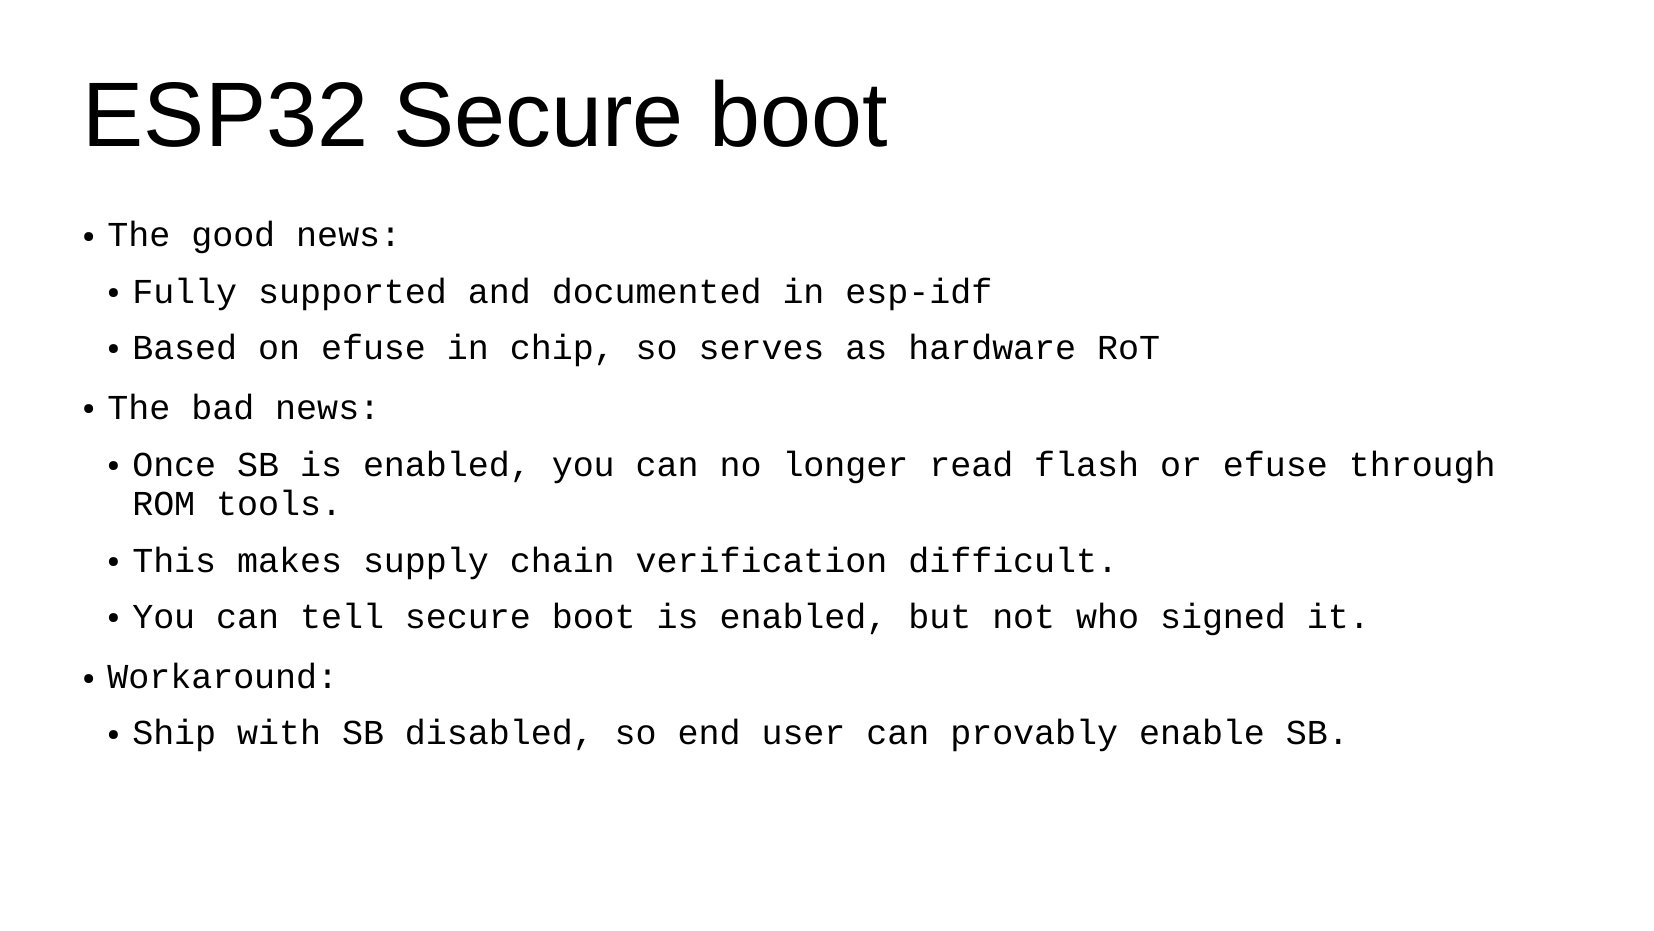

# ESP32 Secure boot
The good news:
Fully supported and documented in esp-idf
Based on efuse in chip, so serves as hardware RoT
The bad news:
Once SB is enabled, you can no longer read flash or efuse through ROM tools.
This makes supply chain verification difficult.
You can tell secure boot is enabled, but not who signed it.
Workaround:
Ship with SB disabled, so end user can provably enable SB.